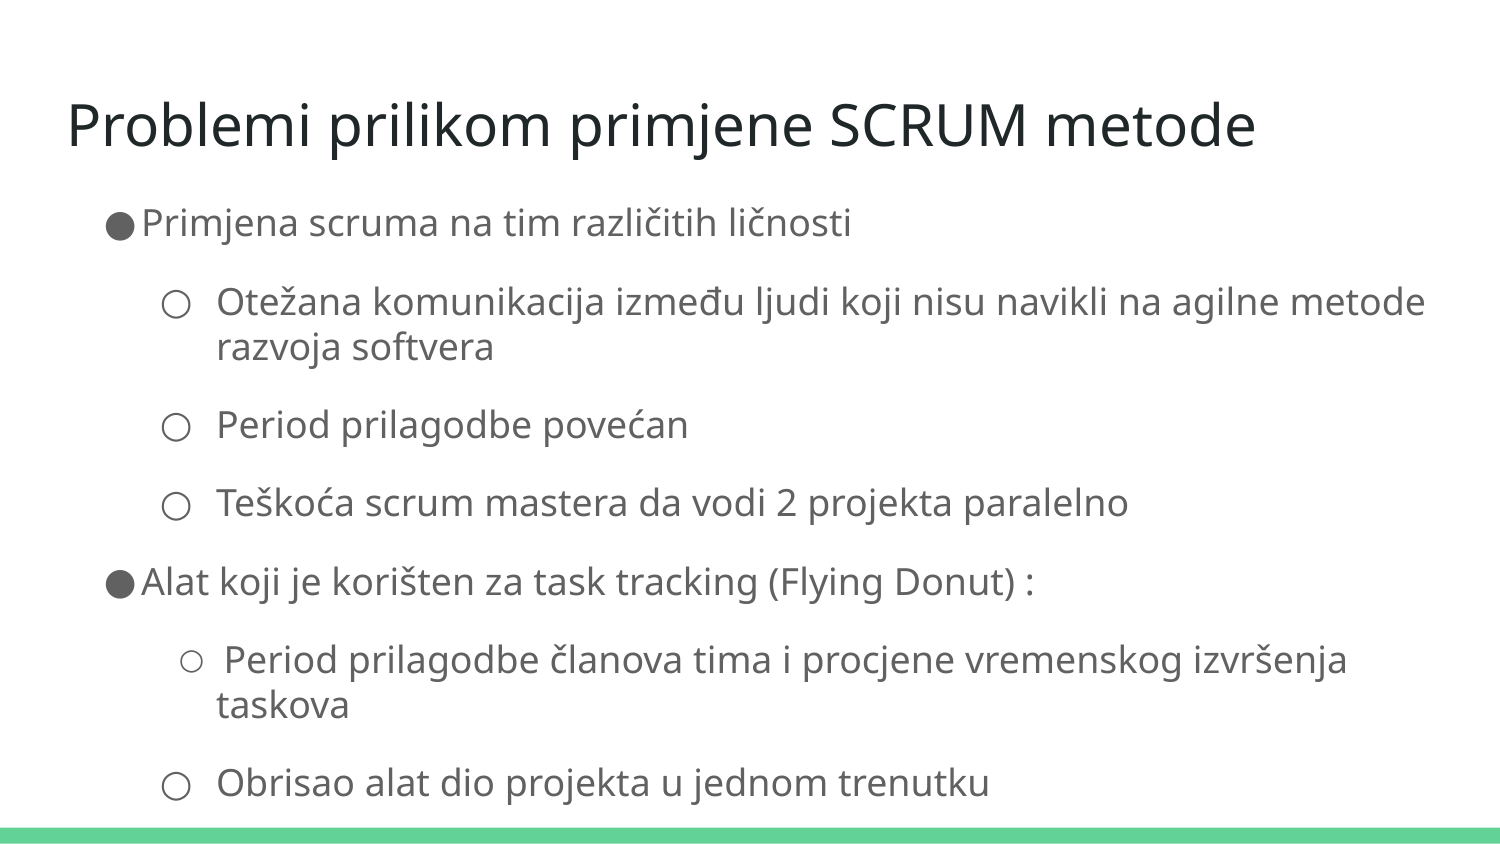

# Problemi prilikom primjene SCRUM metode
Primjena scruma na tim različitih ličnosti
Otežana komunikacija između ljudi koji nisu navikli na agilne metode razvoja softvera
Period prilagodbe povećan
Teškoća scrum mastera da vodi 2 projekta paralelno
Alat koji je korišten za task tracking (Flying Donut) :
 Period prilagodbe članova tima i procjene vremenskog izvršenja taskova
Obrisao alat dio projekta u jednom trenutku
Nema praćenja prioriteta na taskovima
Problem UI na samom alatu koji je odbojan za korisnike (DO NOT)